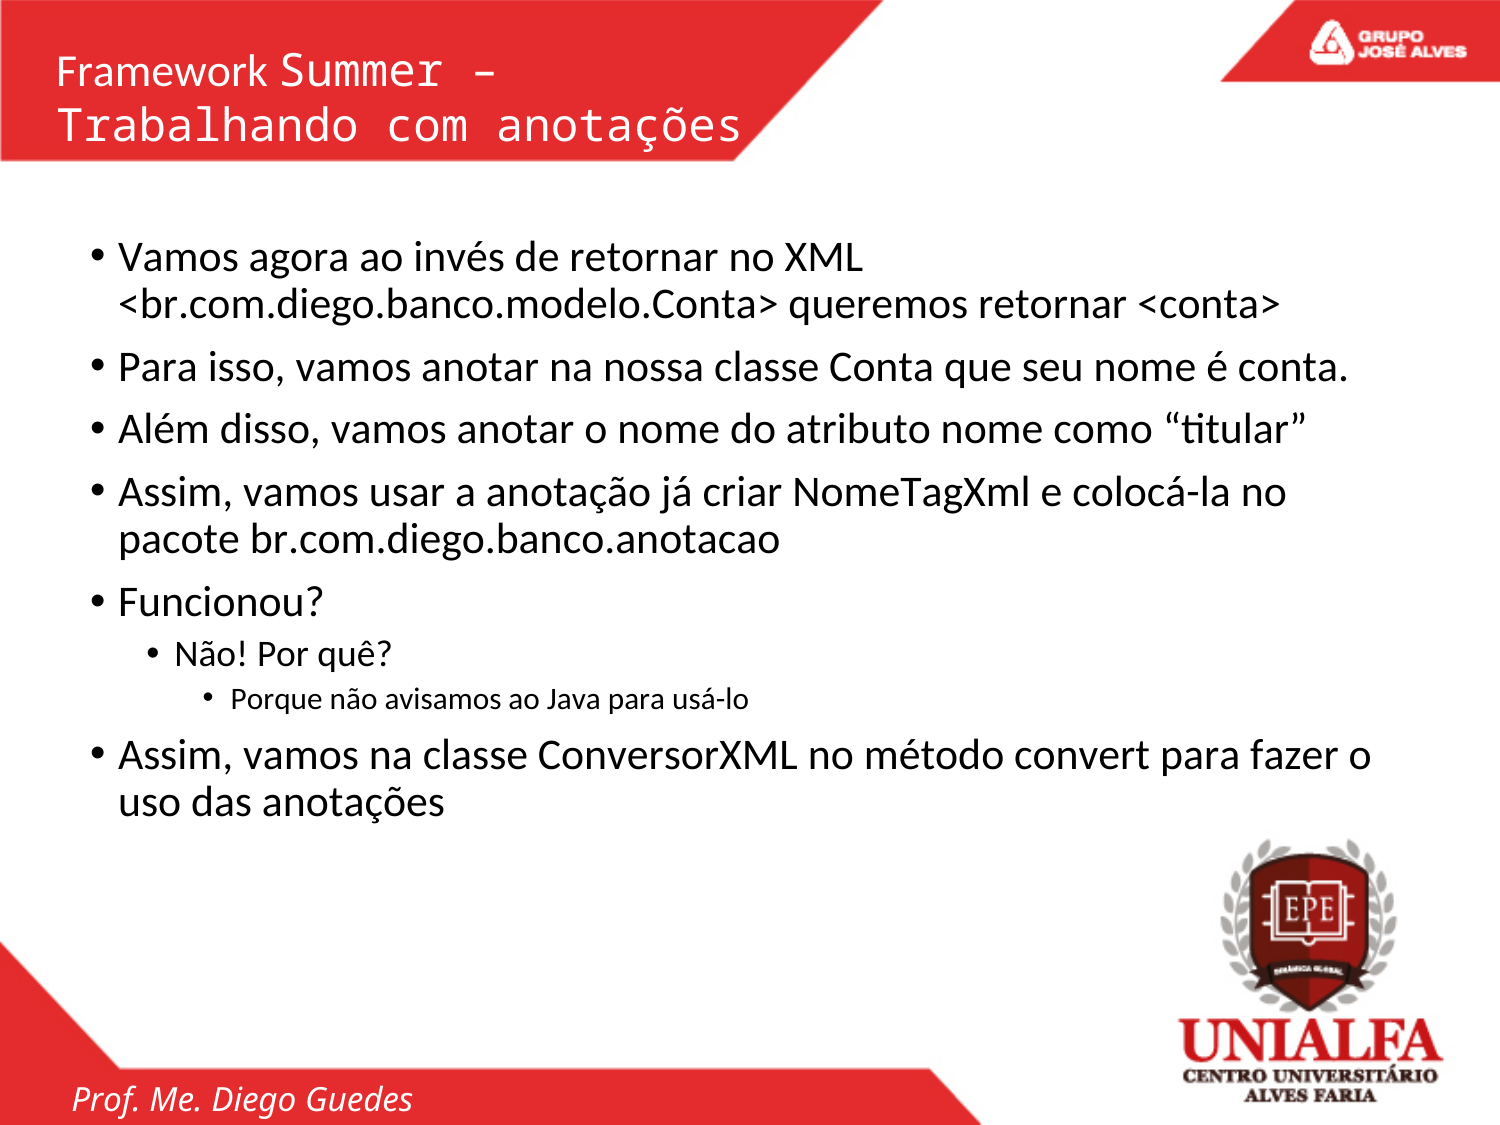

Framework Summer – Trabalhando com anotações
# Vamos agora ao invés de retornar no XML <br.com.diego.banco.modelo.Conta> queremos retornar <conta>
Para isso, vamos anotar na nossa classe Conta que seu nome é conta.
Além disso, vamos anotar o nome do atributo nome como “titular”
Assim, vamos usar a anotação já criar NomeTagXml e colocá-la no pacote br.com.diego.banco.anotacao
Funcionou?
Não! Por quê?
Porque não avisamos ao Java para usá-lo
Assim, vamos na classe ConversorXML no método convert para fazer o uso das anotações
Prof. Me. Diego Guedes